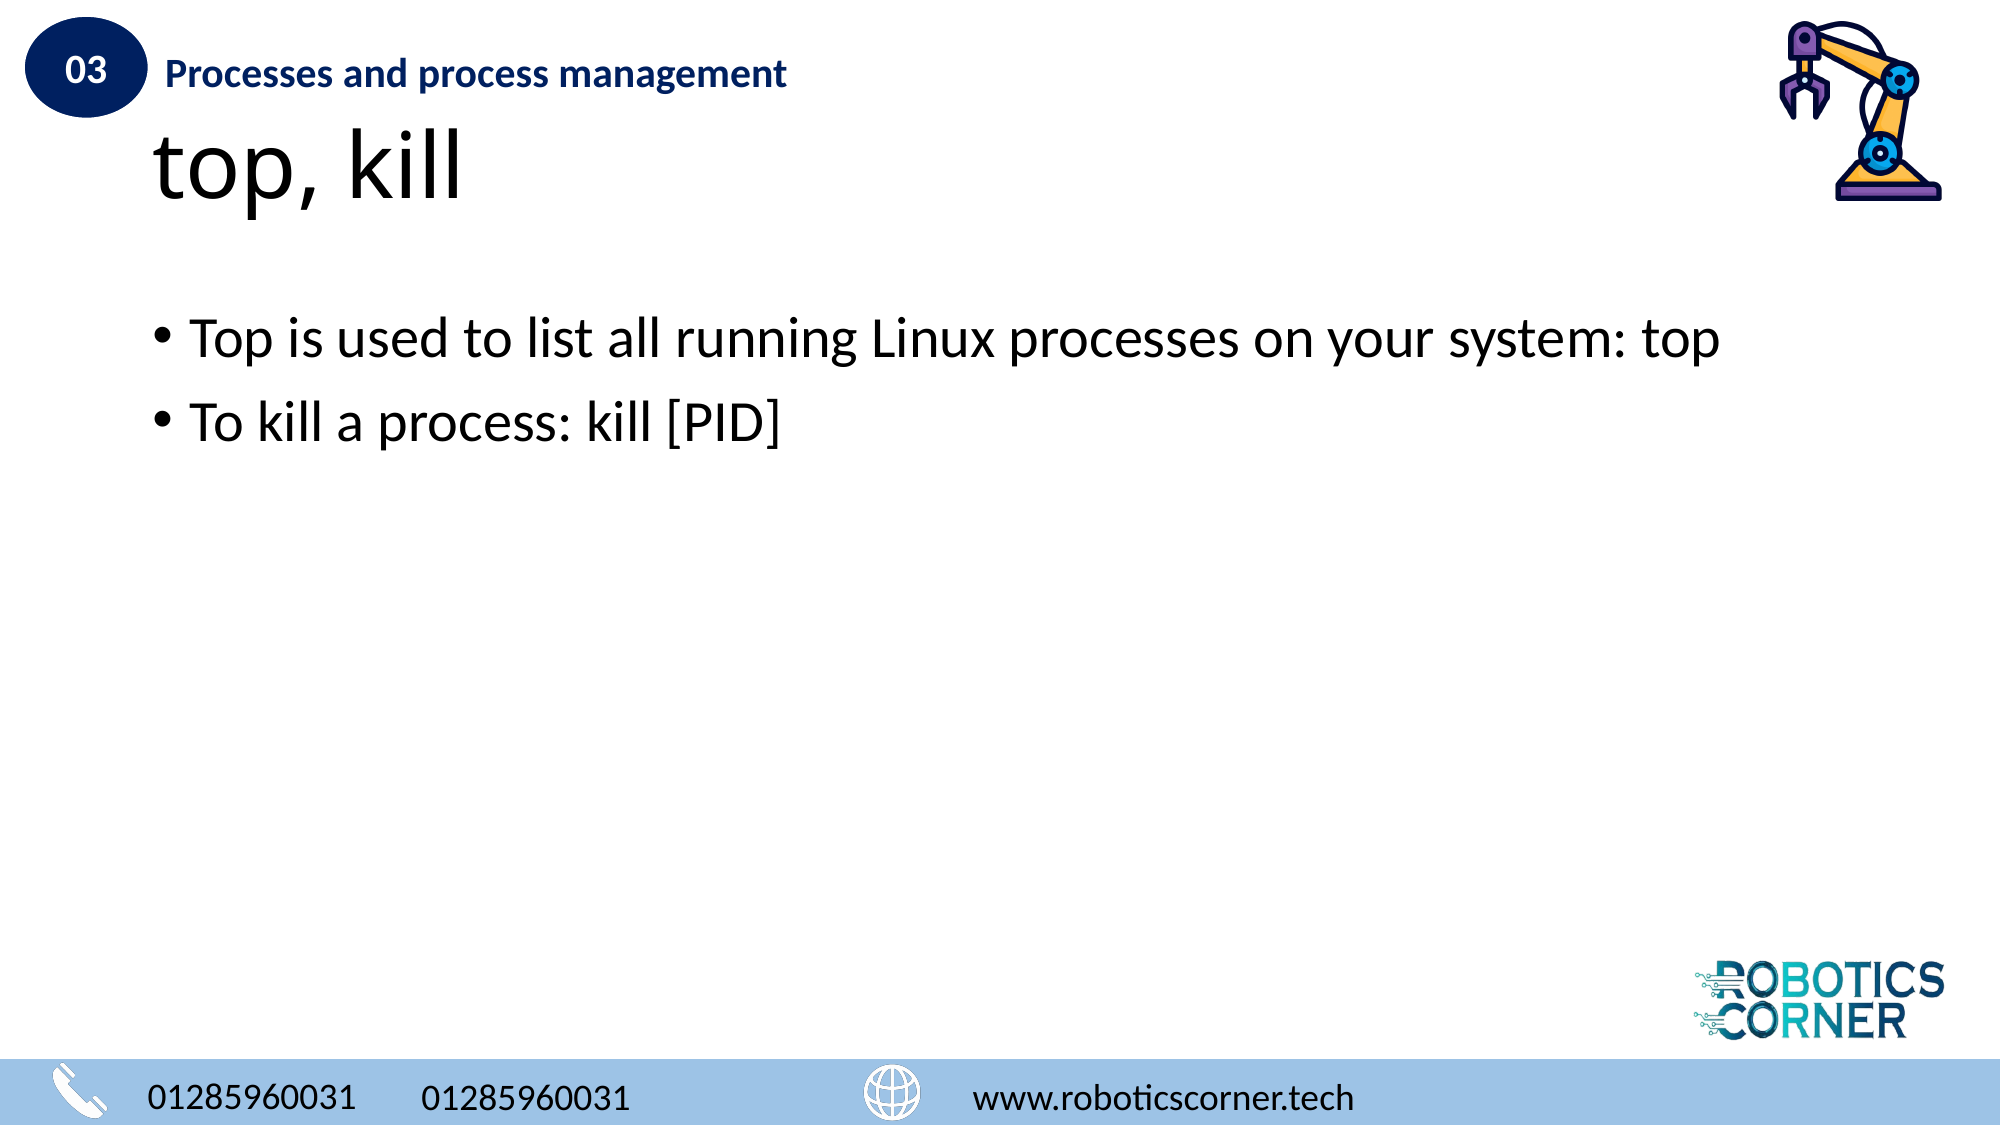

03
Processes and process management
top, kill
Top is used to list all running Linux processes on your system: top
To kill a process: kill [PID]
01285960031
01285960031
www.roboticscorner.tech